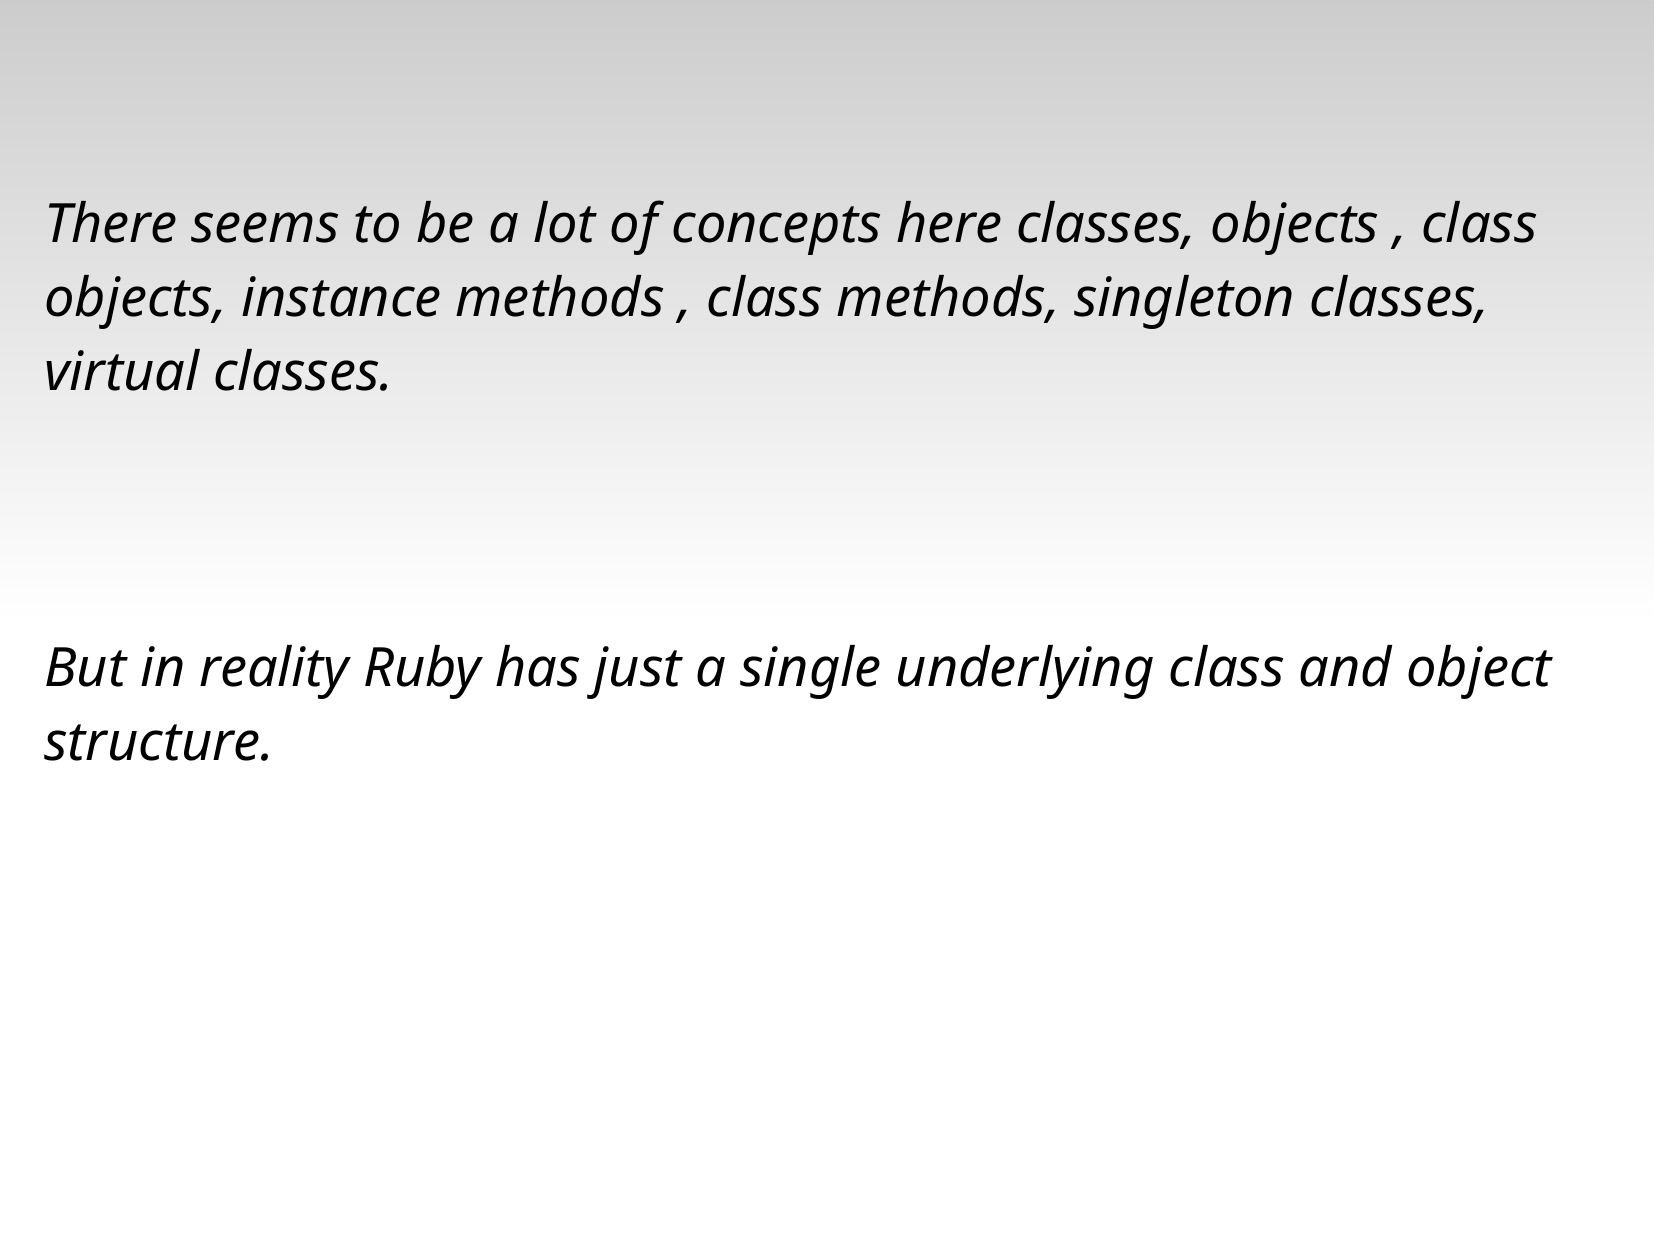

There seems to be a lot of concepts here classes, objects , class objects, instance methods , class methods, singleton classes, virtual classes.
But in reality Ruby has just a single underlying class and object structure.